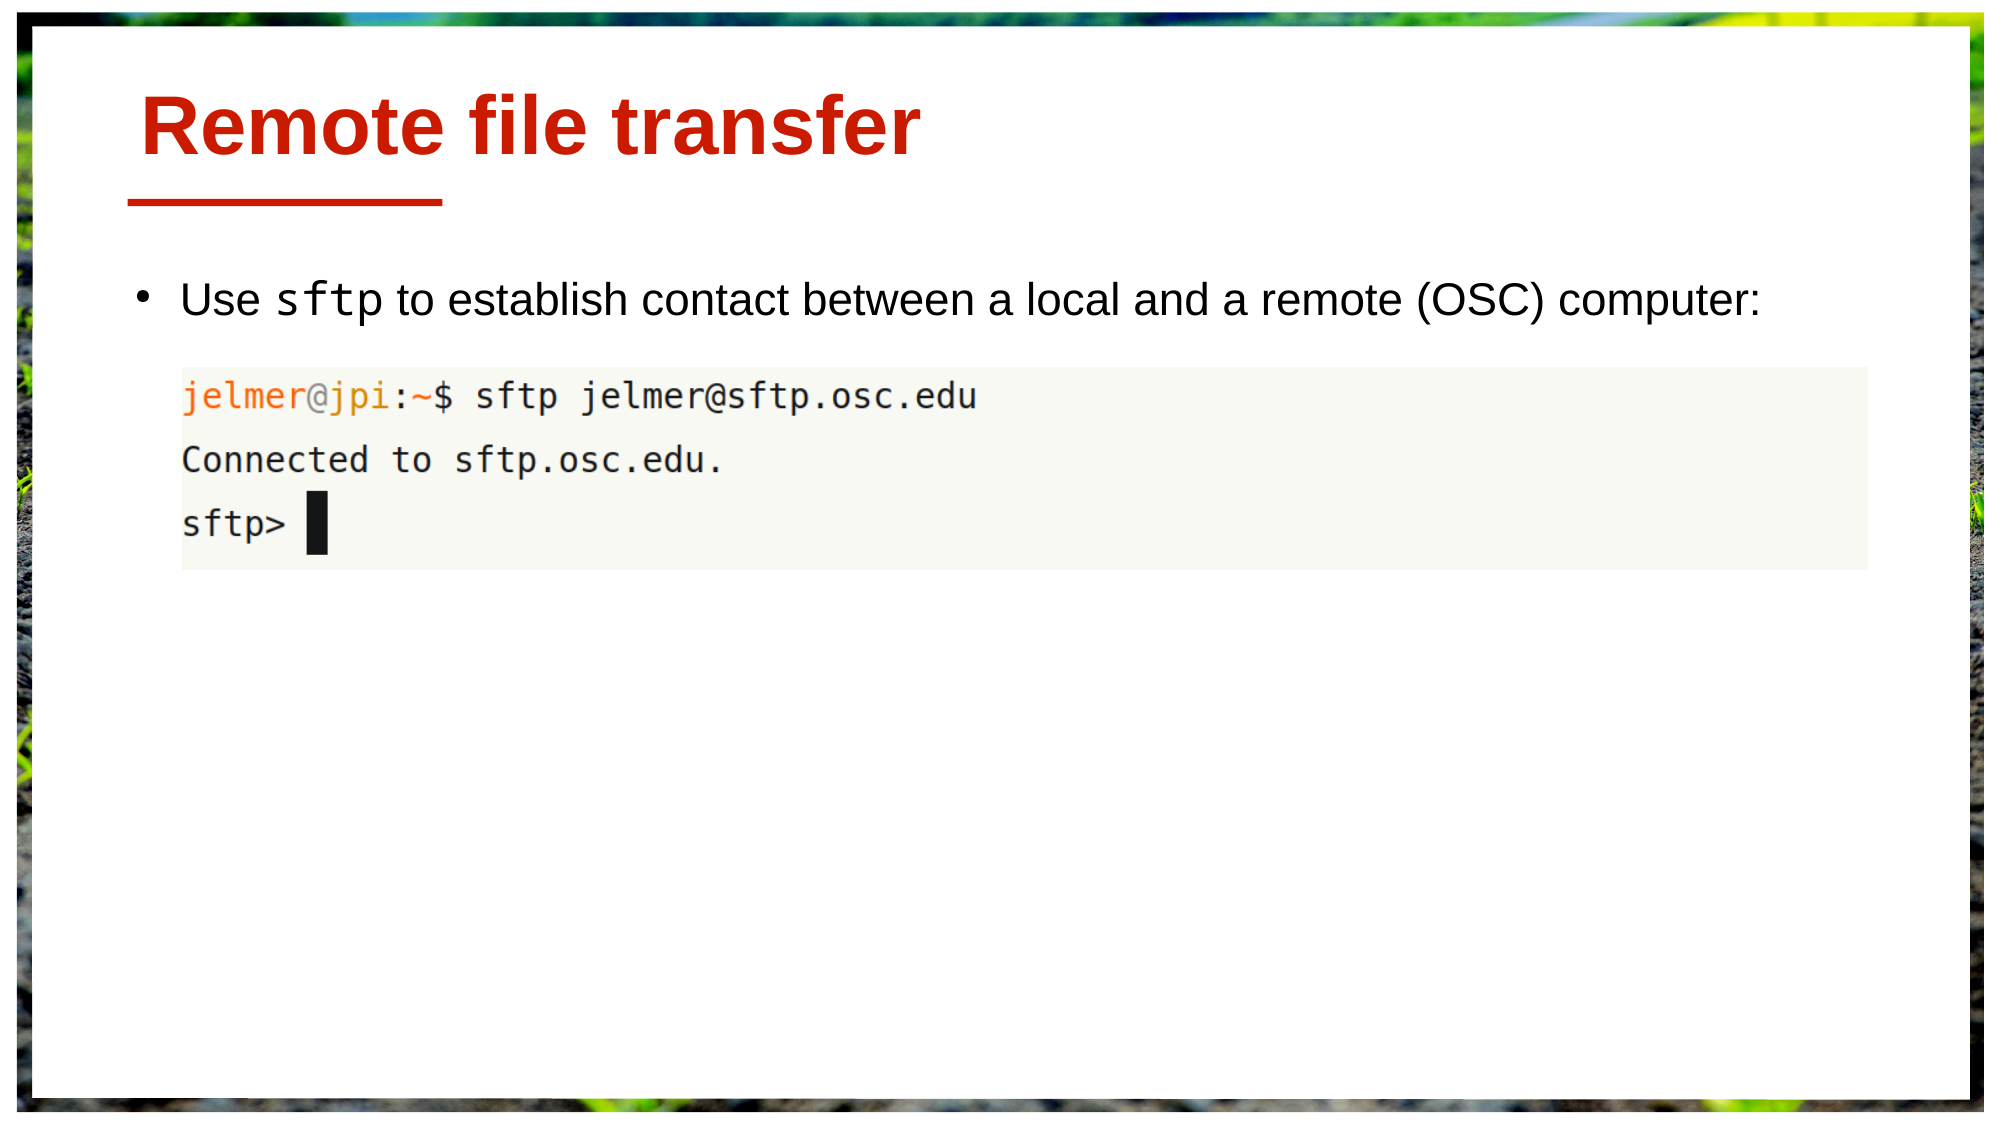

Remote file transfer
Use sftp to establish contact between a local and a remote (OSC) computer: